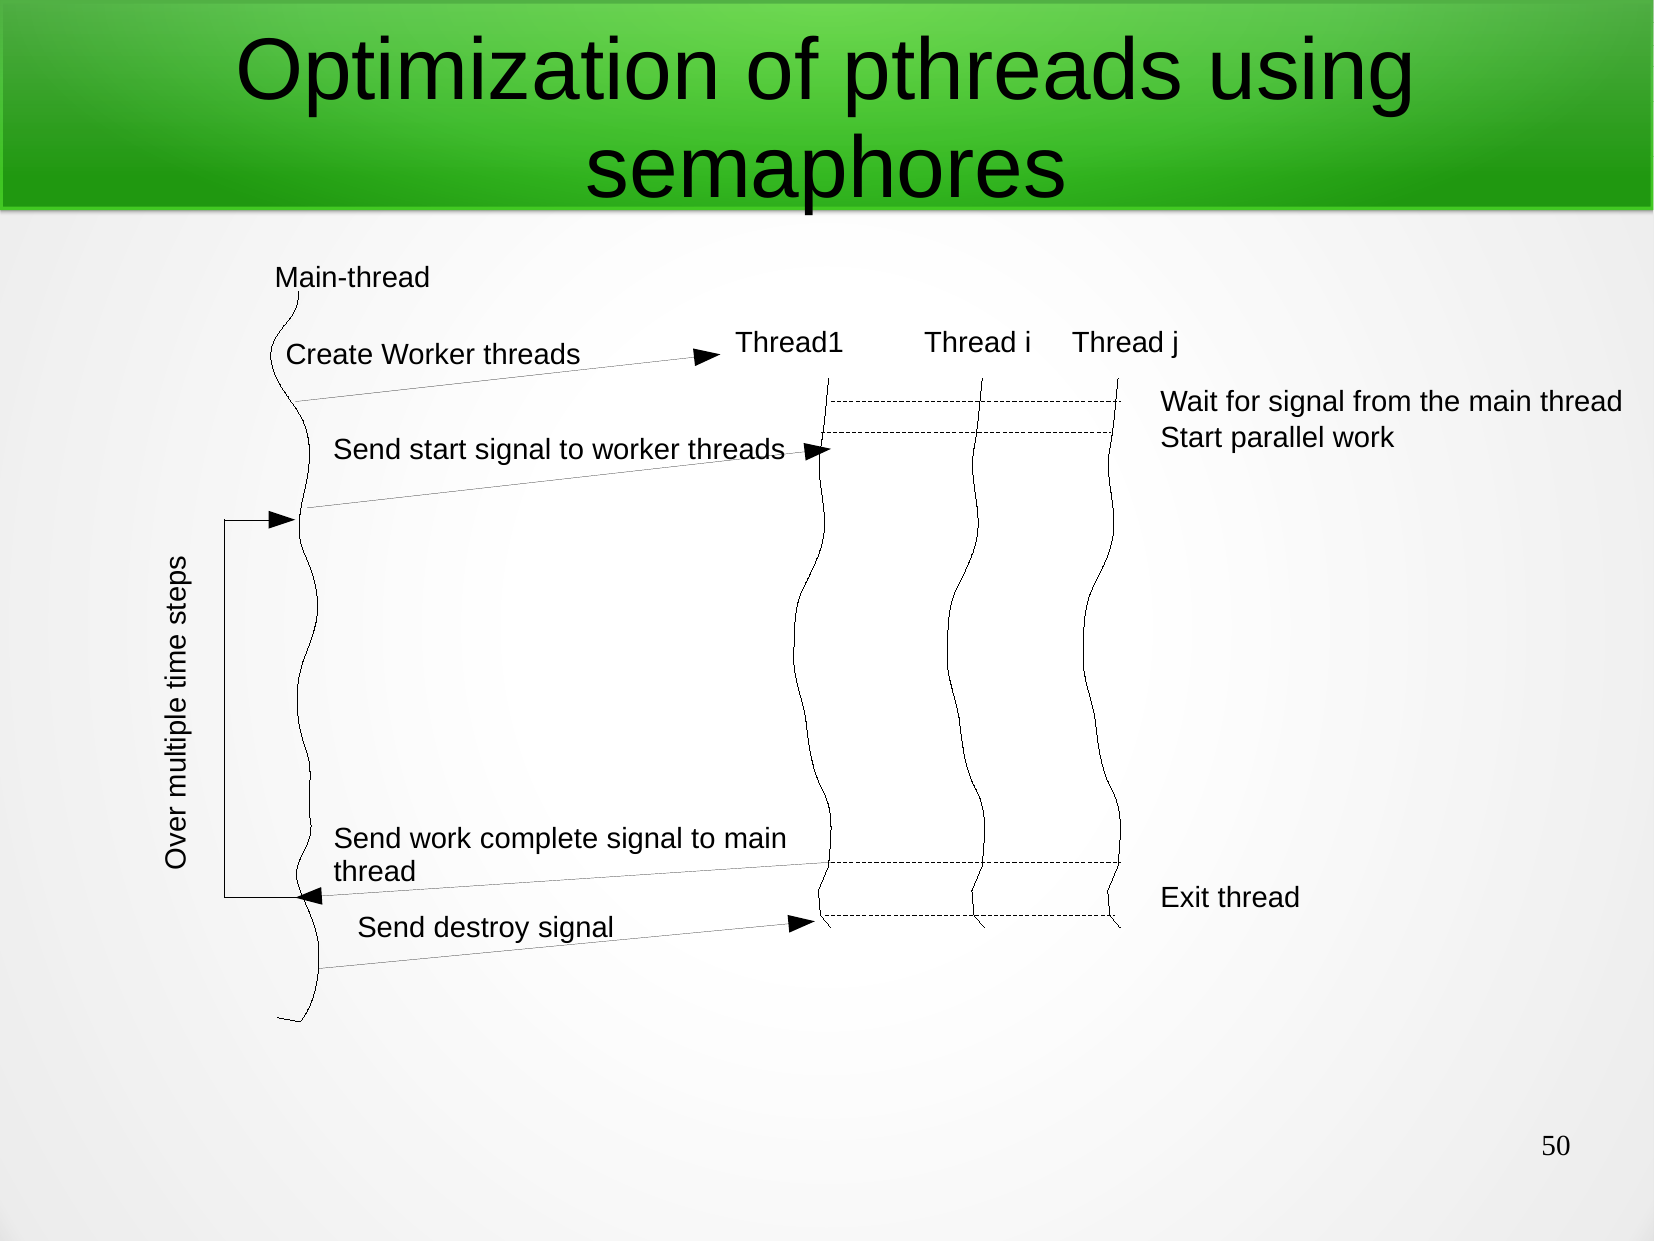

# Optimization of pthreads using semaphores
Main-thread
Thread1
Thread i
Thread j
Create Worker threads
Wait for signal from the main thread
Start parallel work
Send start signal to worker threads
Over multiple time steps
Send work complete signal to main
thread
Exit thread
Send destroy signal
50